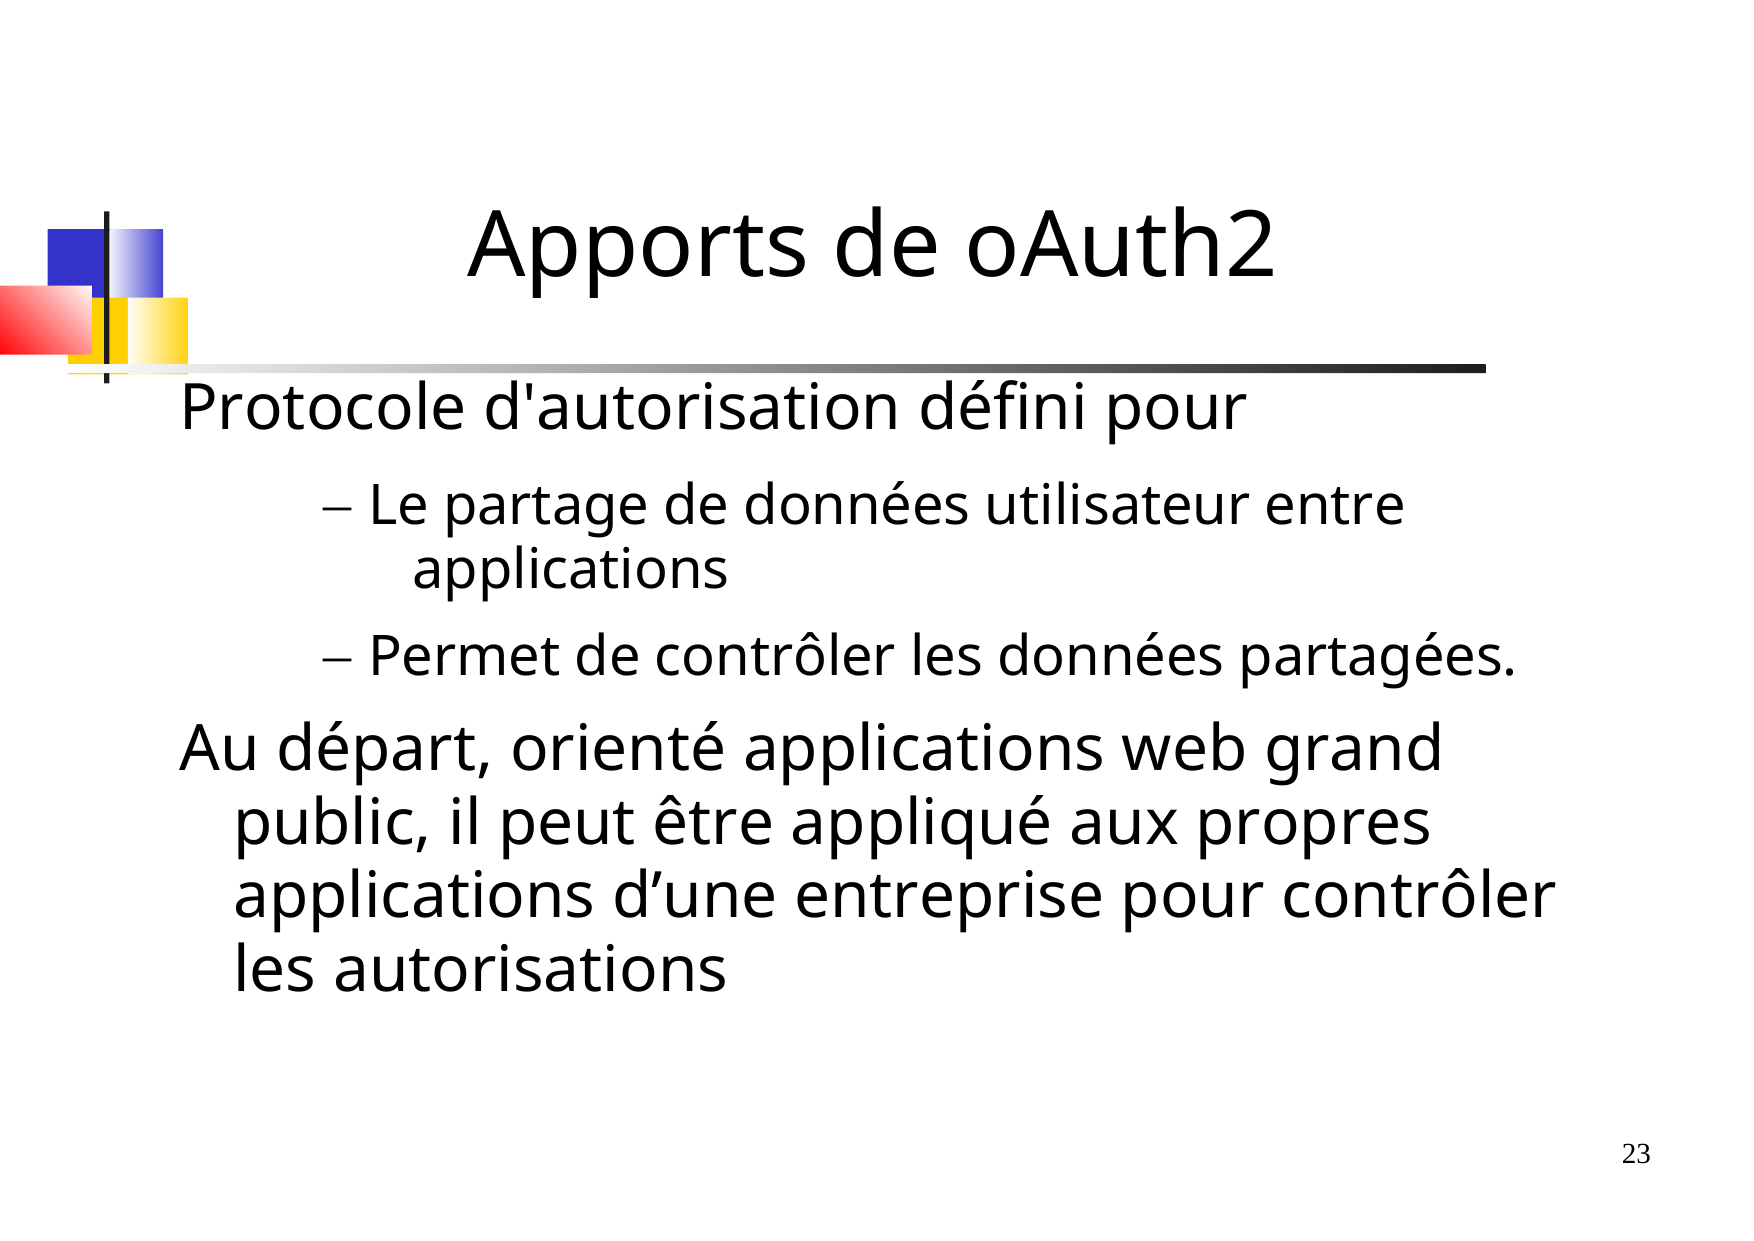

# Apports de oAuth2
Protocole d'autorisation défini pour
Le partage de données utilisateur entre applications
Permet de contrôler les données partagées.
Au départ, orienté applications web grand public, il peut être appliqué aux propres applications d’une entreprise pour contrôler les autorisations